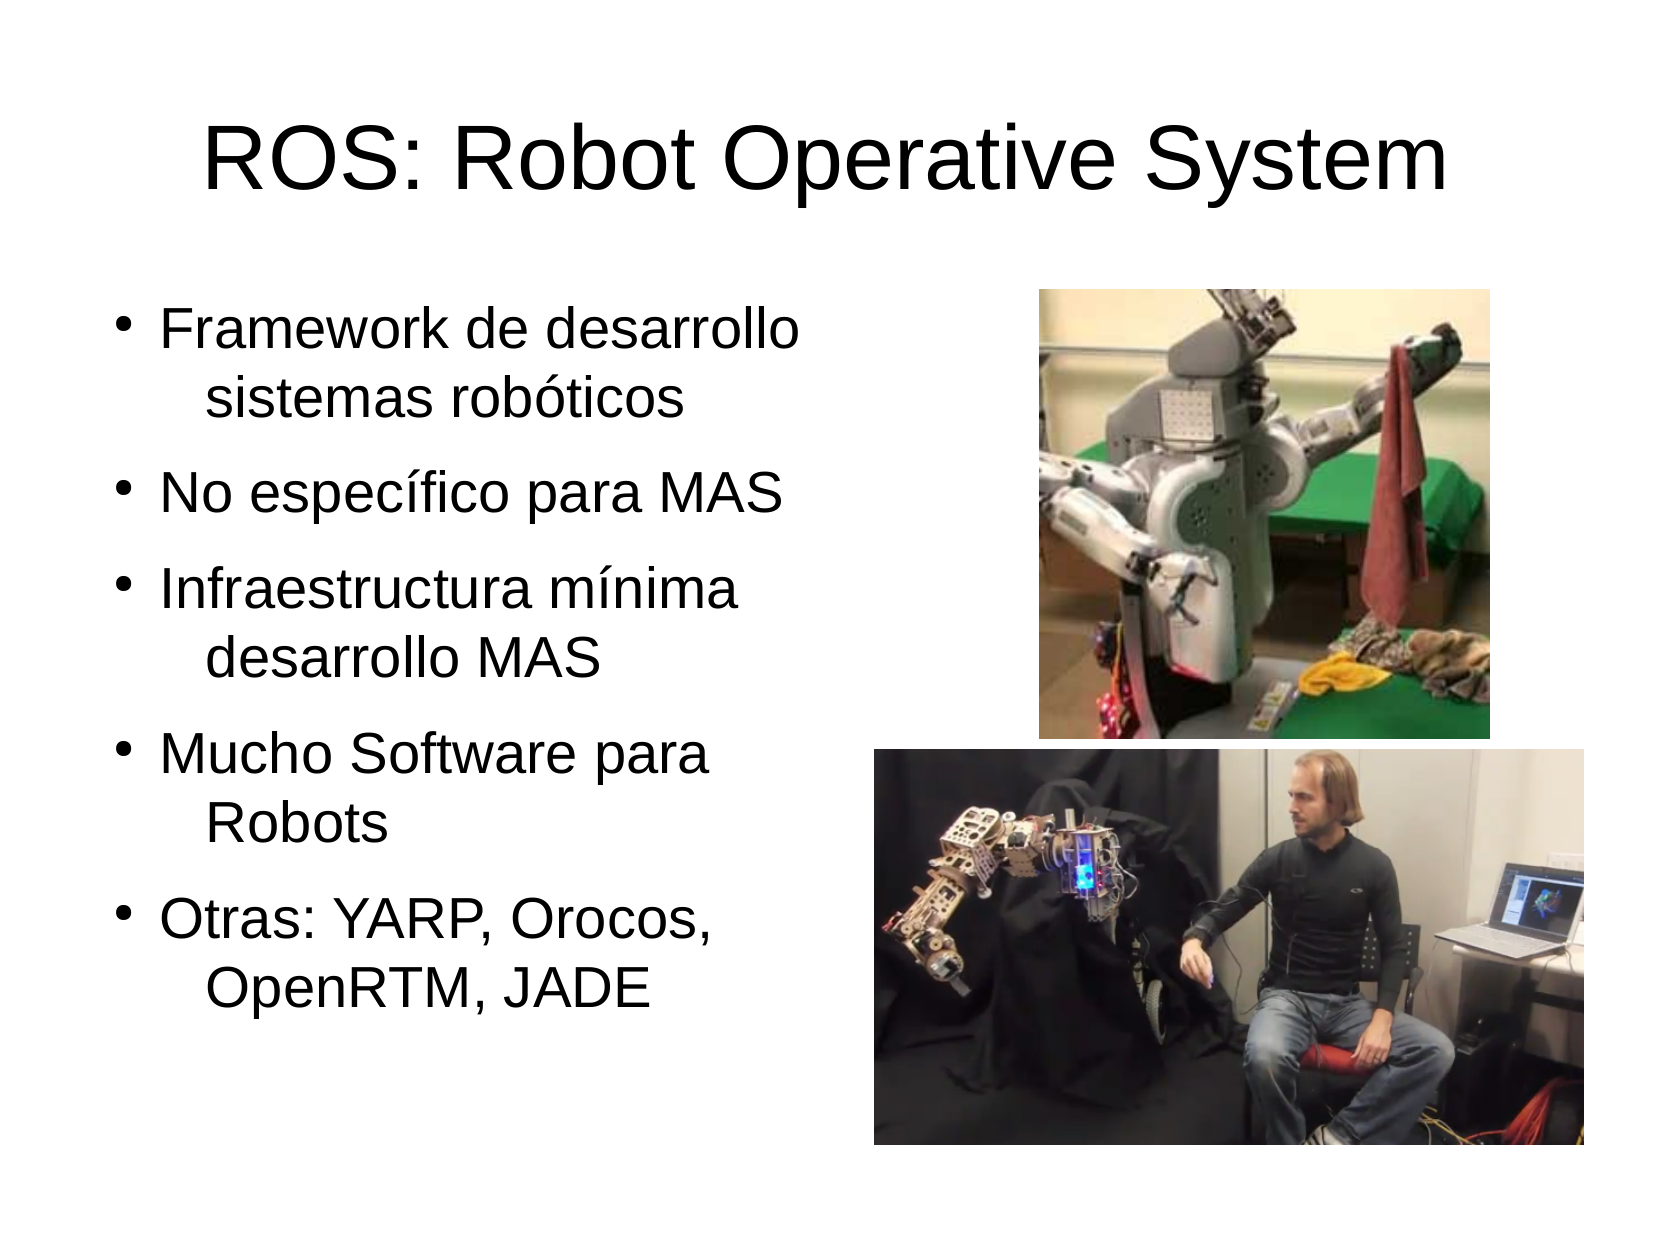

# ROS: Robot Operative System
Framework de desarrollo sistemas robóticos
No específico para MAS
Infraestructura mínima desarrollo MAS
Mucho Software para Robots
Otras: YARP, Orocos, OpenRTM, JADE